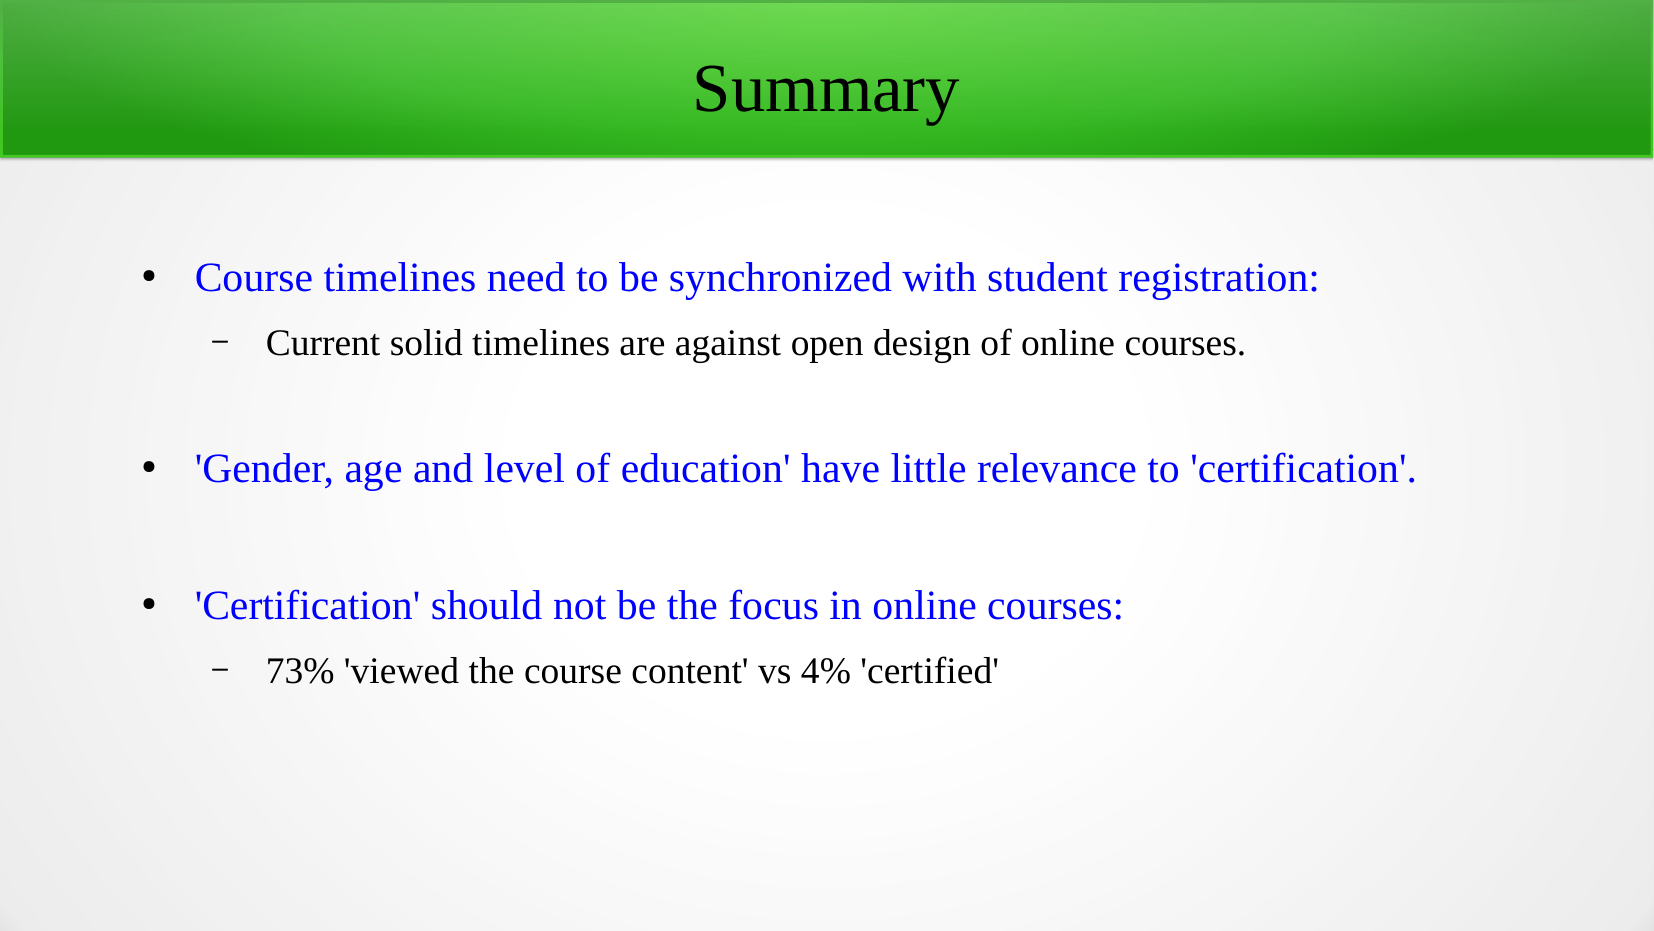

# Summary
Course timelines need to be synchronized with student registration:
Current solid timelines are against open design of online courses.
'Gender, age and level of education' have little relevance to 'certification'.
'Certification' should not be the focus in online courses:
73% 'viewed the course content' vs 4% 'certified'